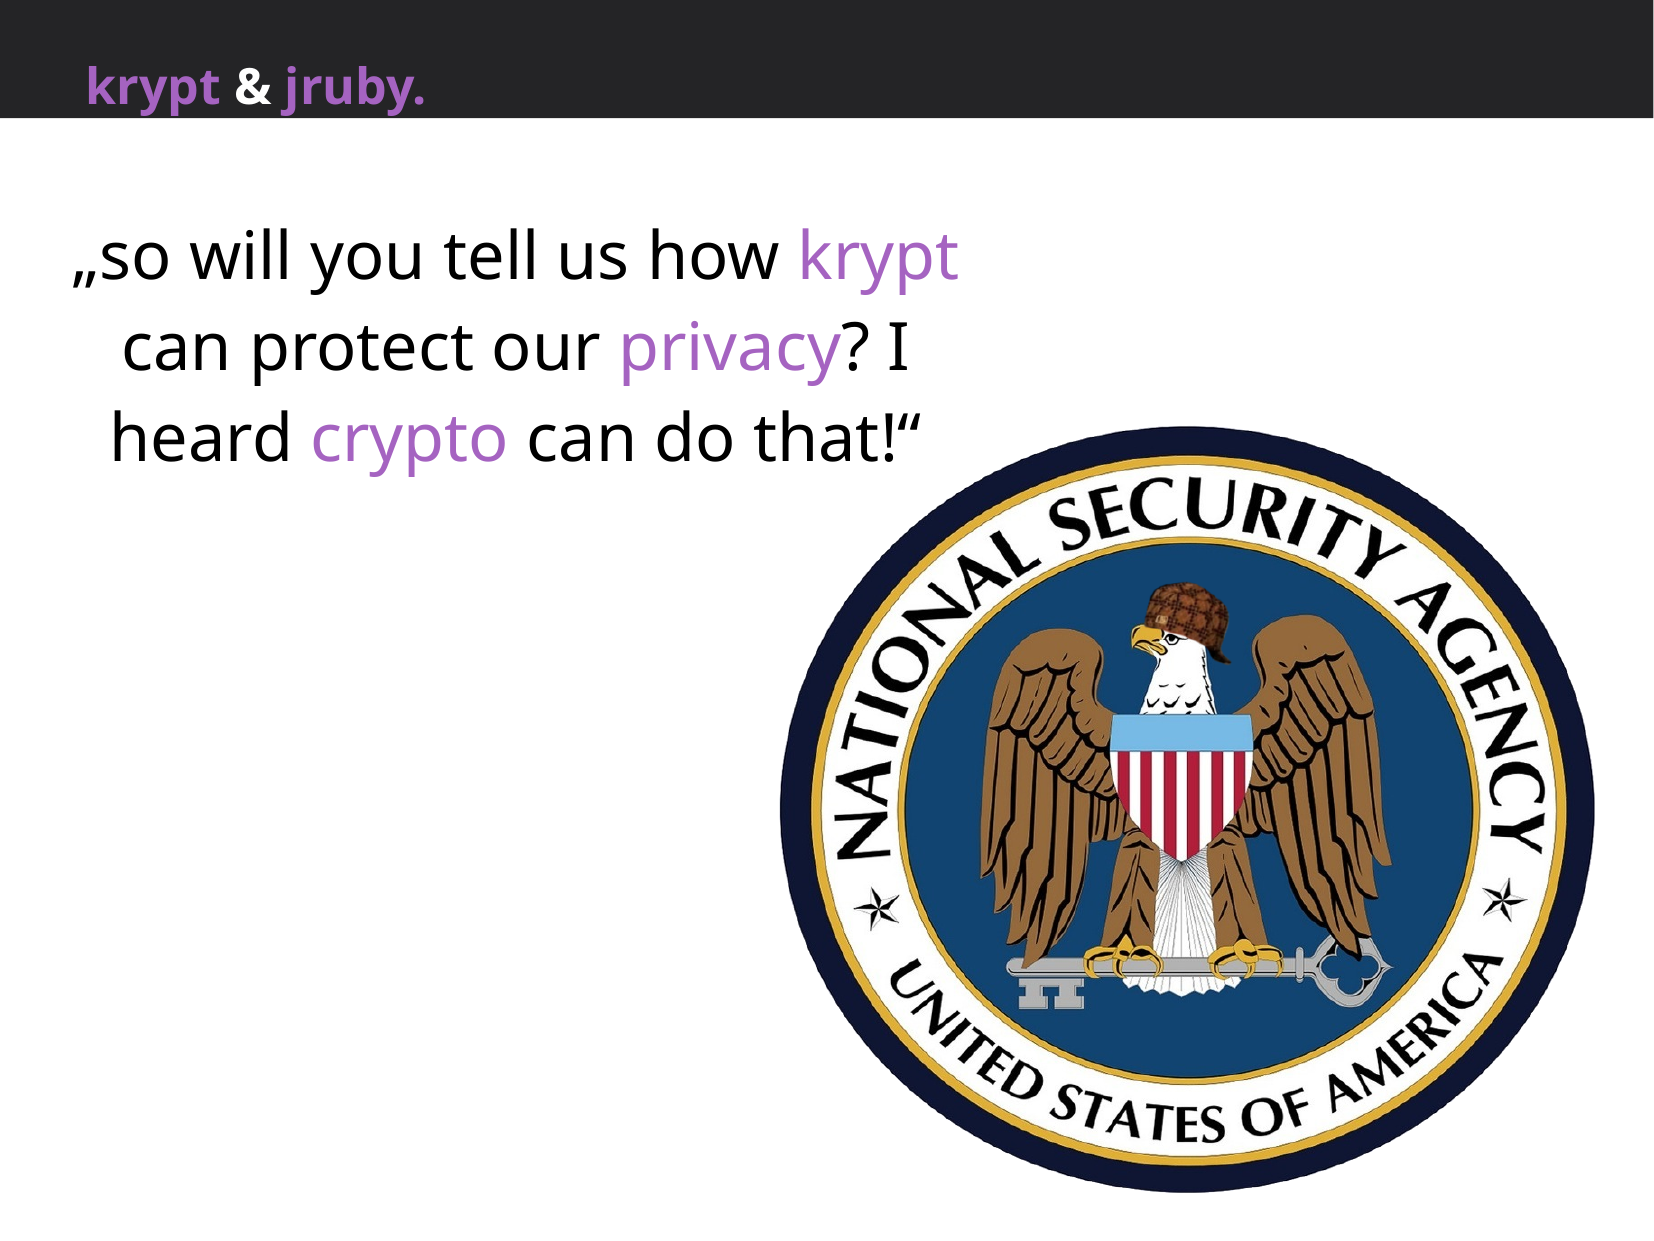

krypt & jruby.
„so will you tell us how krypt can protect our privacy? I heard crypto can do that!“